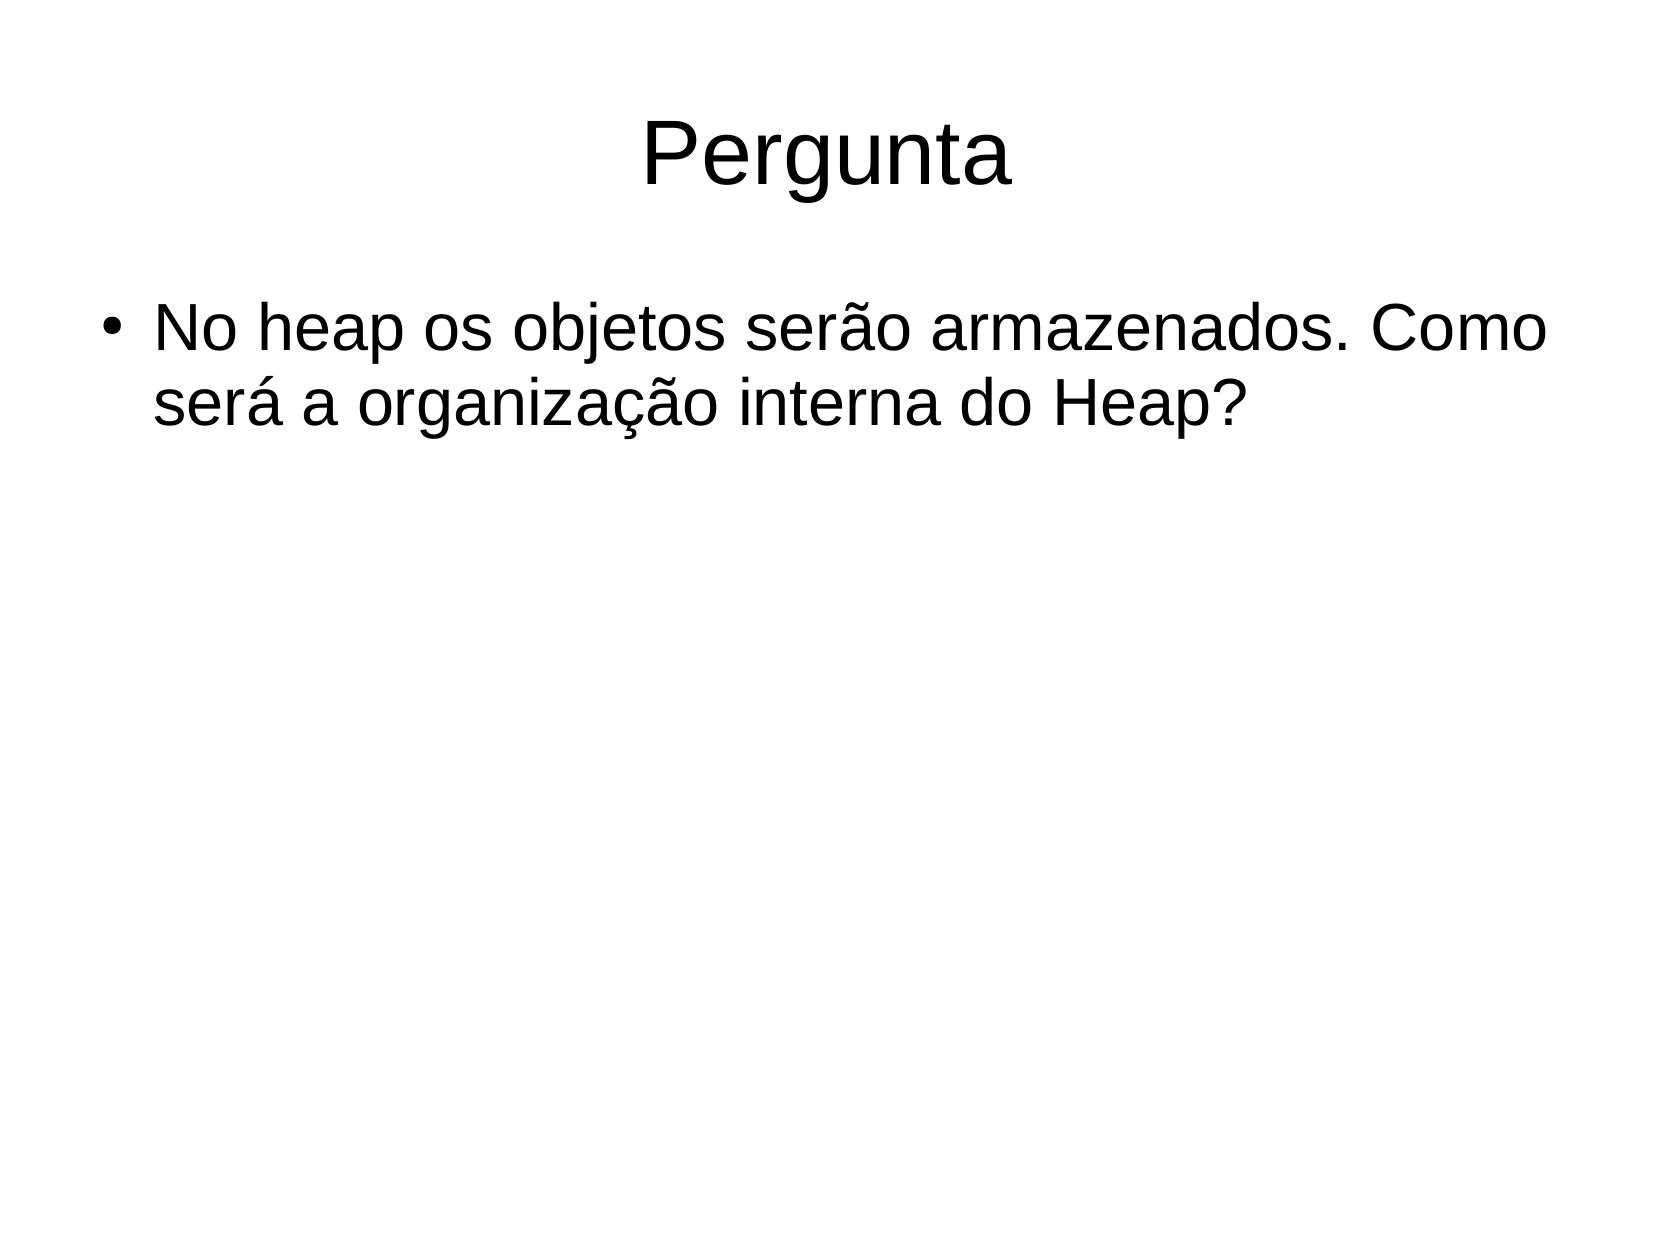

# Pergunta
No heap os objetos serão armazenados. Como será a organização interna do Heap?